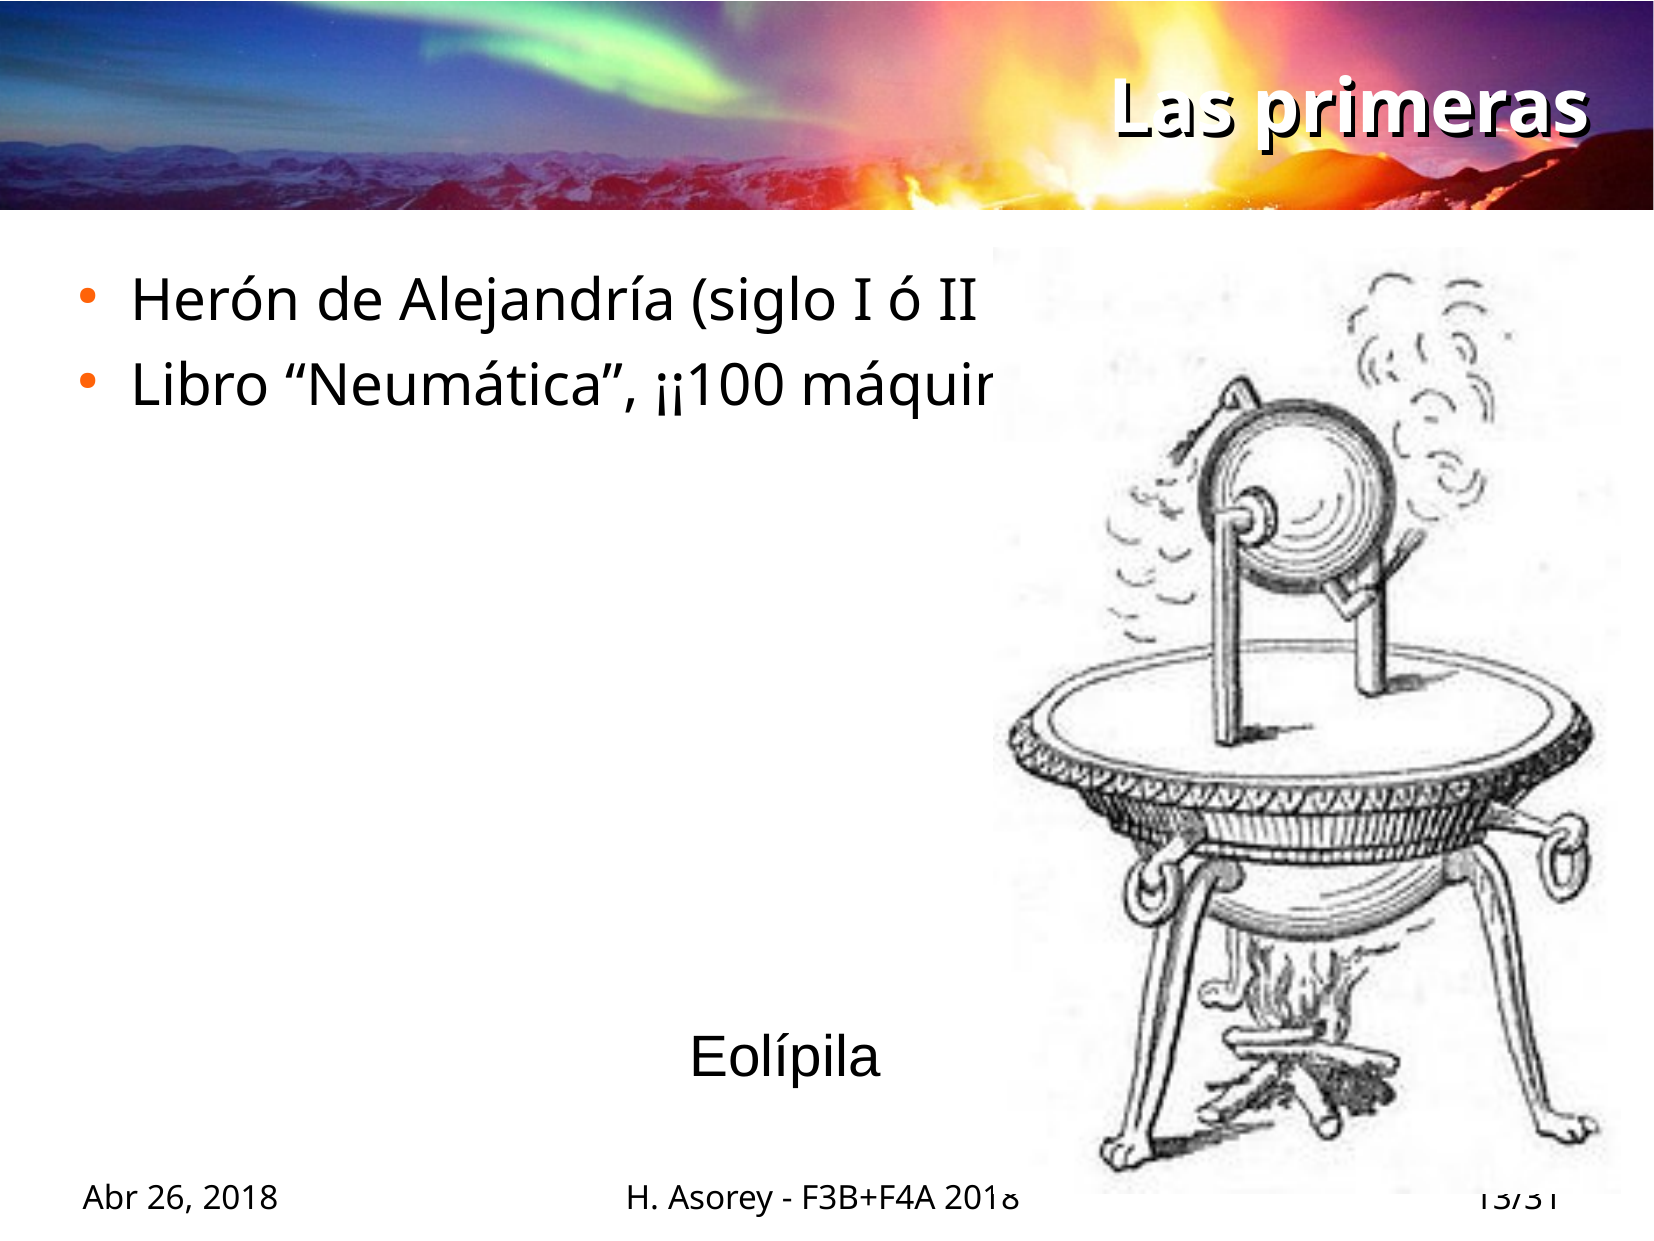

# Las primeras
Herón de Alejandría (siglo I ó II a.C.)
Libro “Neumática”, ¡¡100 máquinas!!
Eolípila
Abr 26, 2018
H. Asorey - F3B+F4A 2018
13